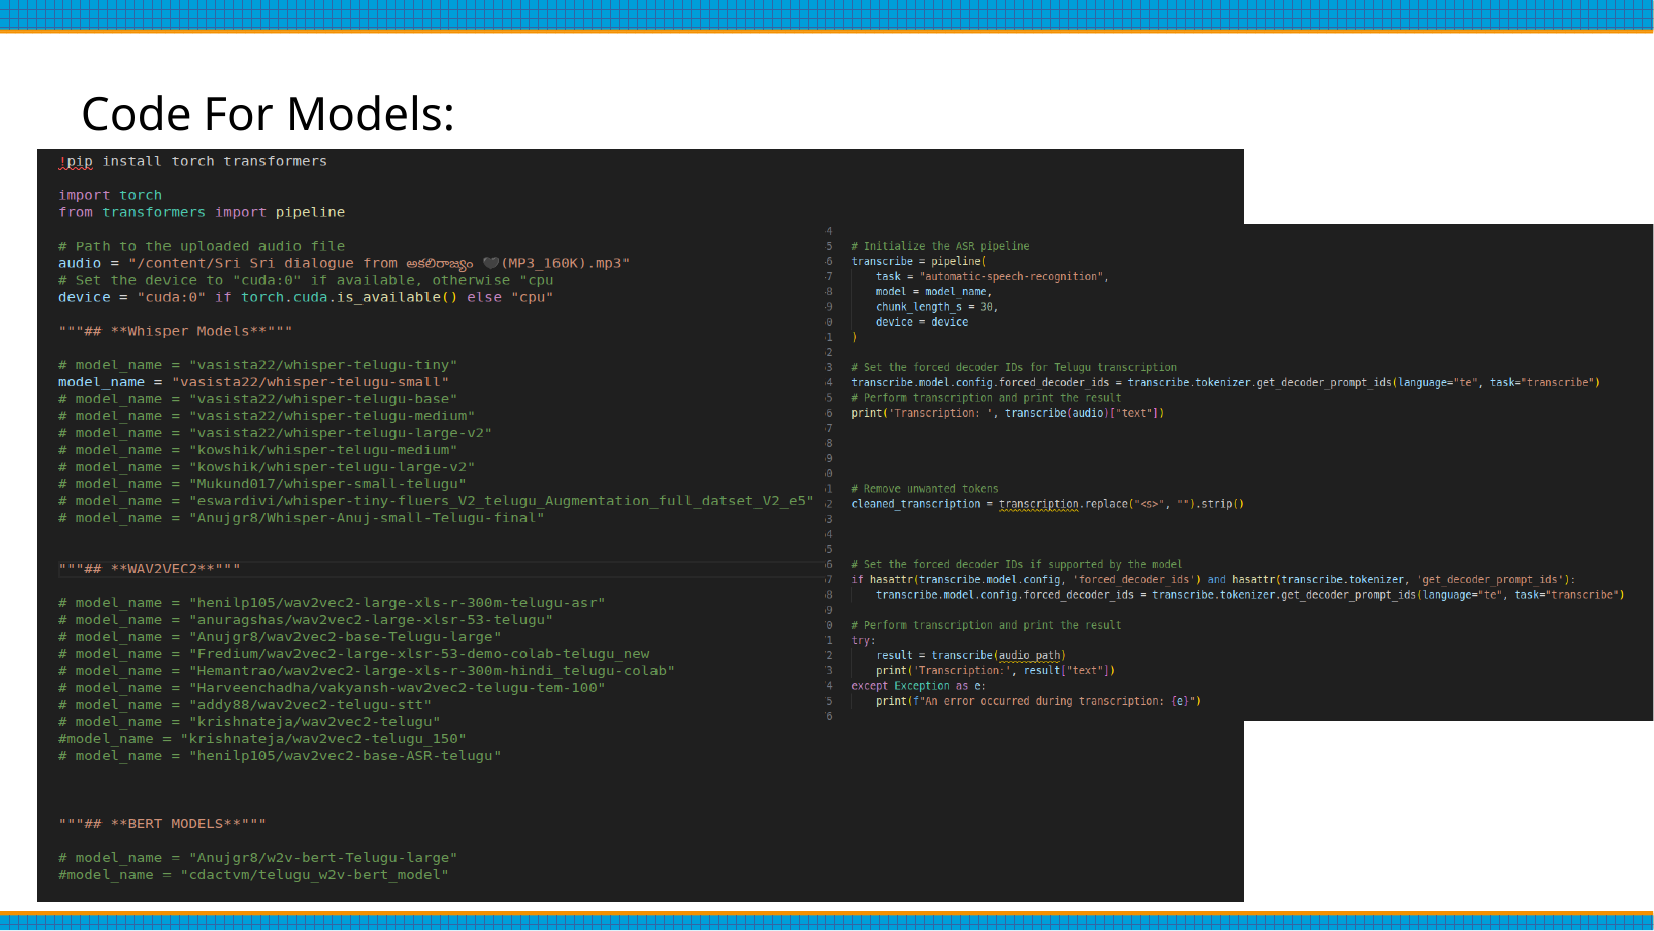

Code For Models:
Transcription -
భారత దేశంలో అత్యధికంగా మాట్లాడే భాషలలు తెలుగు ఒకటిఇది భారత దేశంలోని దక్షిణ ప్రాంతాలలో ఎక్కువగా మాట్లడబడుతుందితెలుగు సాహిత్యానికి గొక్ప చరిత్ర ఉంది మరియు సాంస్కృతిక సమాచారంతూ నిండి ఉంది